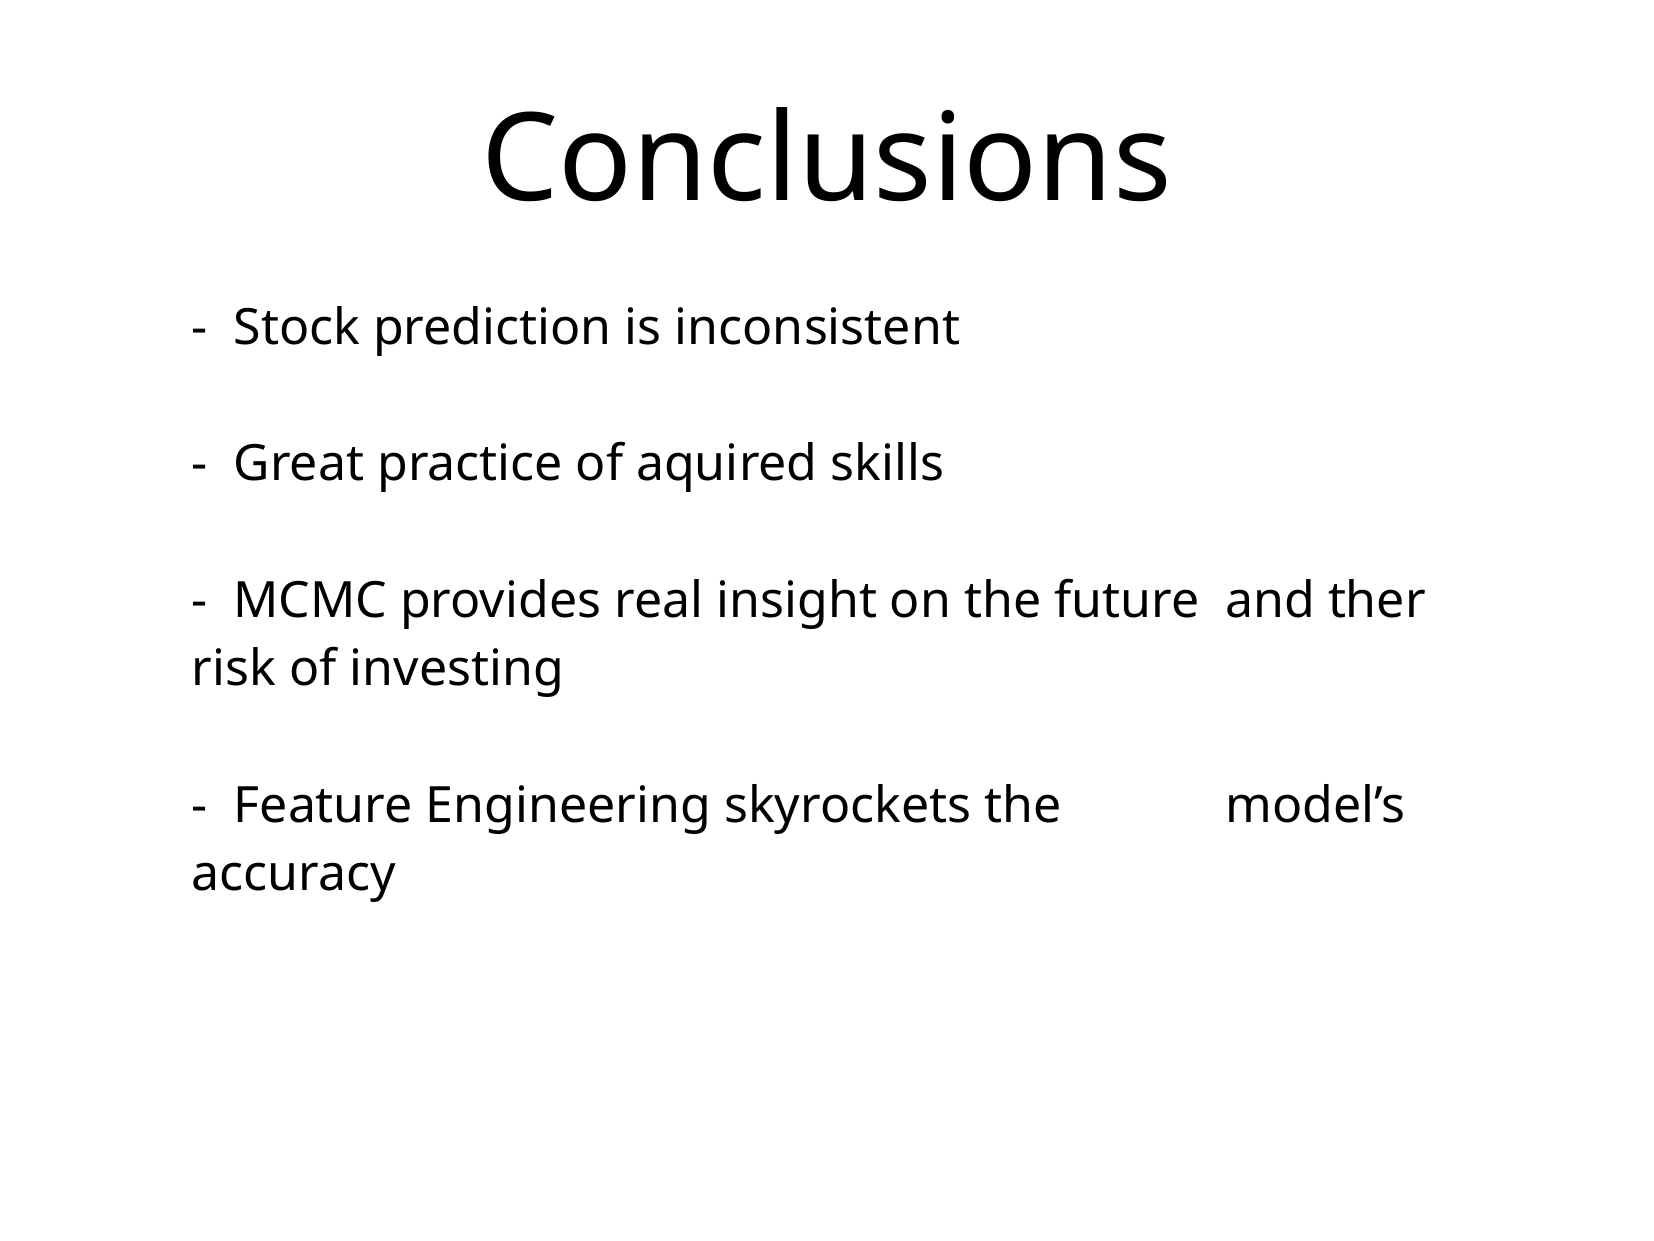

# Conclusions
- Stock prediction is inconsistent
- Great practice of aquired skills
- MCMC provides real insight on the future 	and ther risk of investing
- Feature Engineering skyrockets the 			model’s accuracy